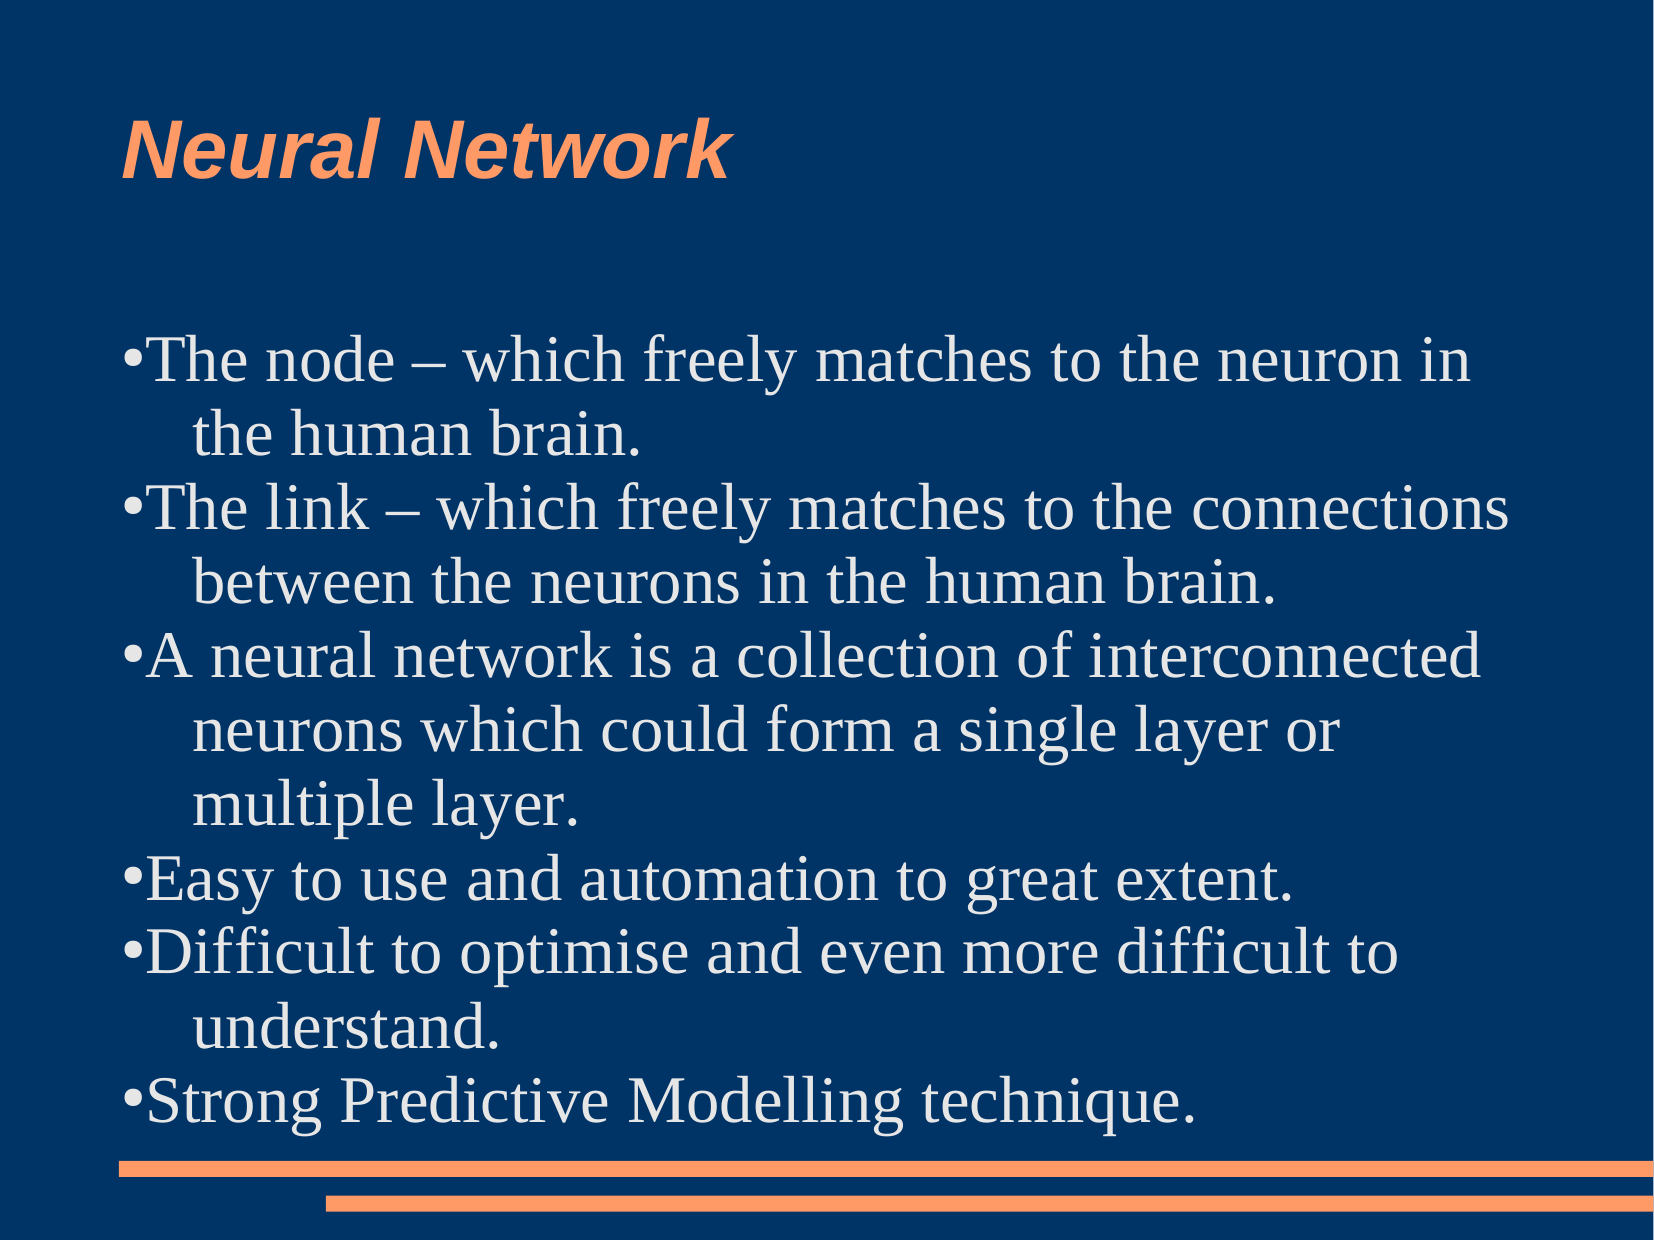

# Neural Network
The node – which freely matches to the neuron in the human brain.
The link – which freely matches to the connections between the neurons in the human brain.
A neural network is a collection of interconnected neurons which could form a single layer or multiple layer.
Easy to use and automation to great extent.
Difficult to optimise and even more difficult to understand.
Strong Predictive Modelling technique.